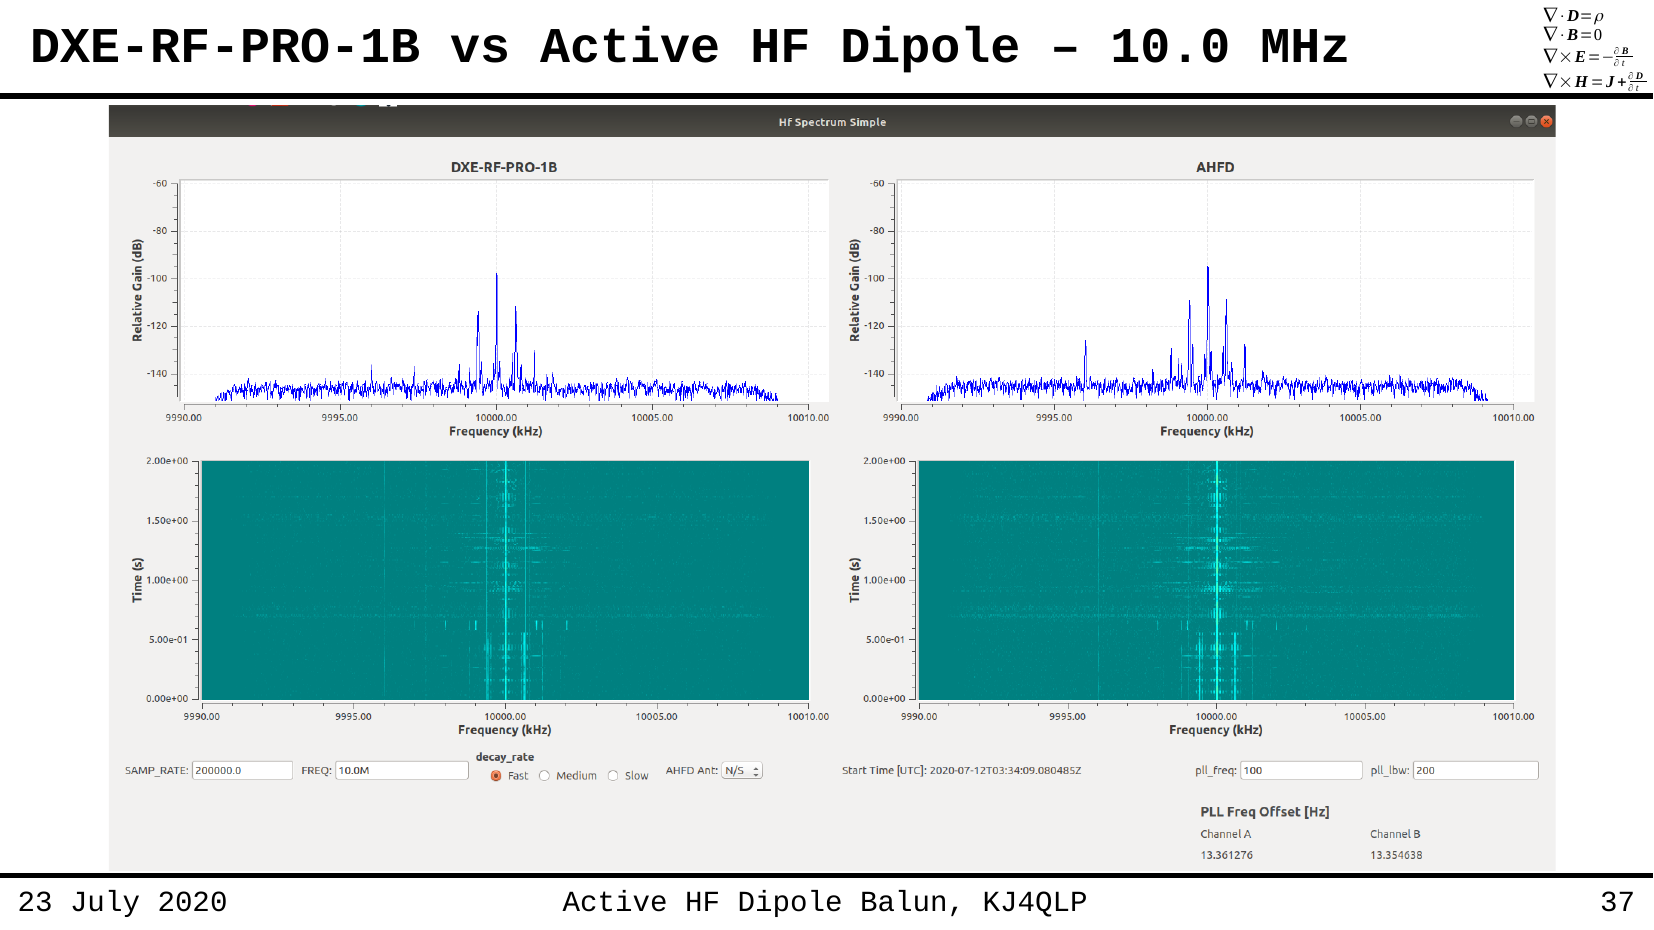

# DXE-RF-PRO-1B vs Active HF Dipole – 10.0 MHz
23 July 2020
Active HF Dipole Balun, KJ4QLP
37